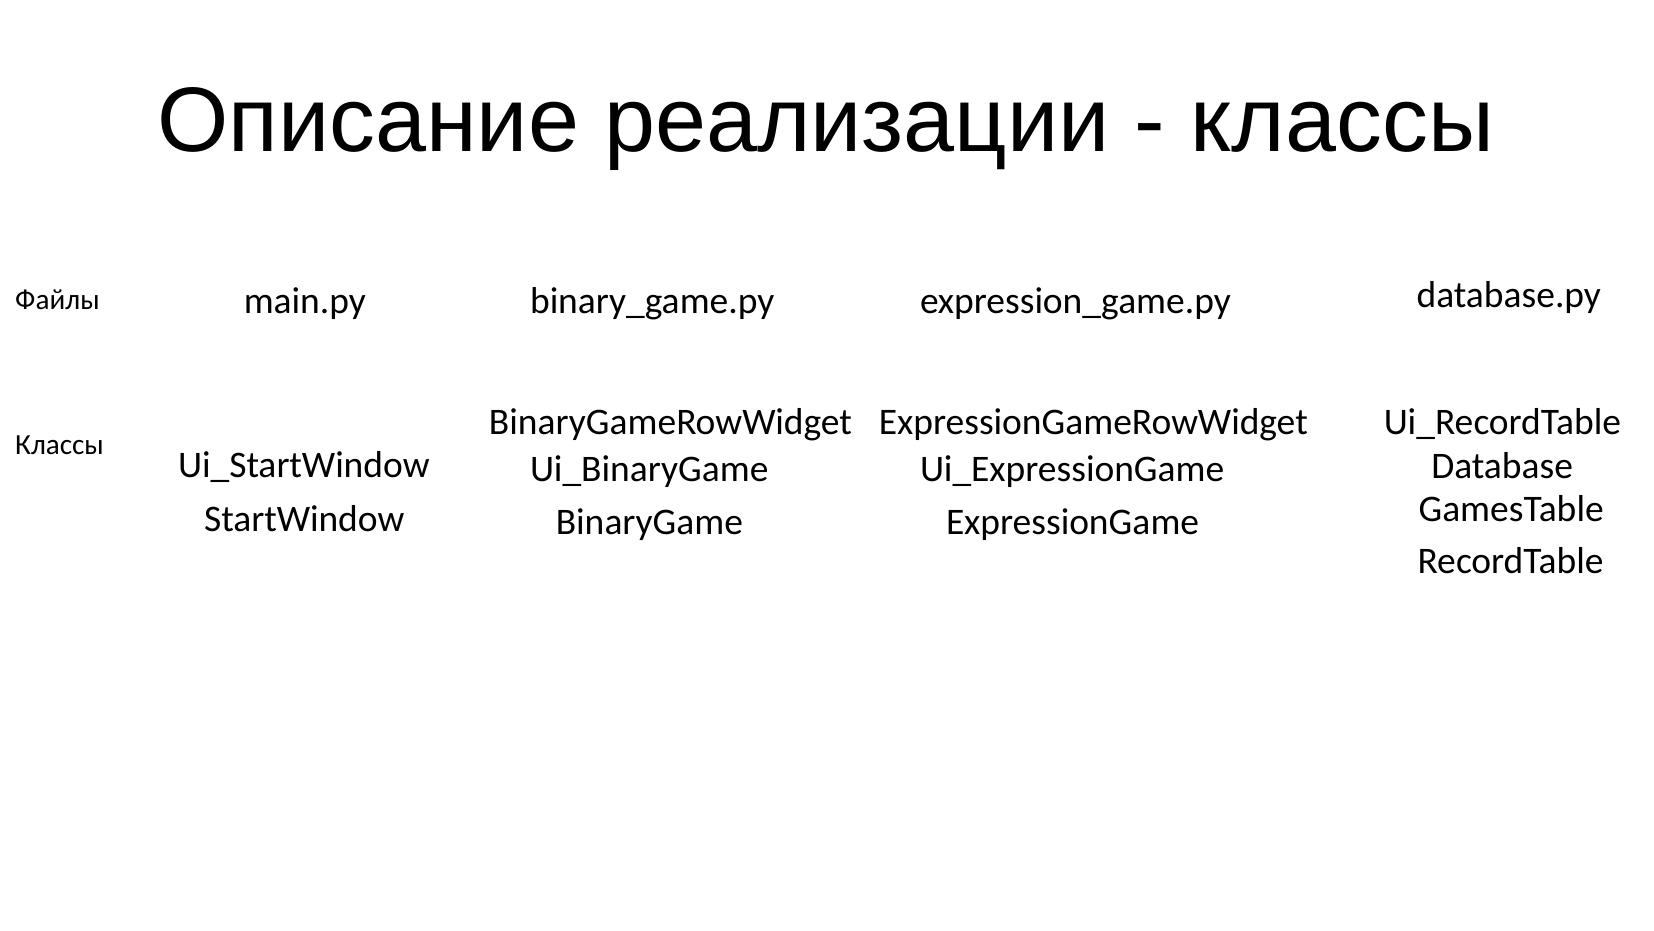

# Описание реализации - классы
database.py
main.py
binary_game.py
expression_game.py
Файлы
BinaryGameRowWidget
ExpressionGameRowWidget
Ui_RecordTable
Классы
Ui_StartWindow
Database
Ui_BinaryGame
Ui_ExpressionGame
GamesTable
StartWindow
BinaryGame
ExpressionGame
RecordTable